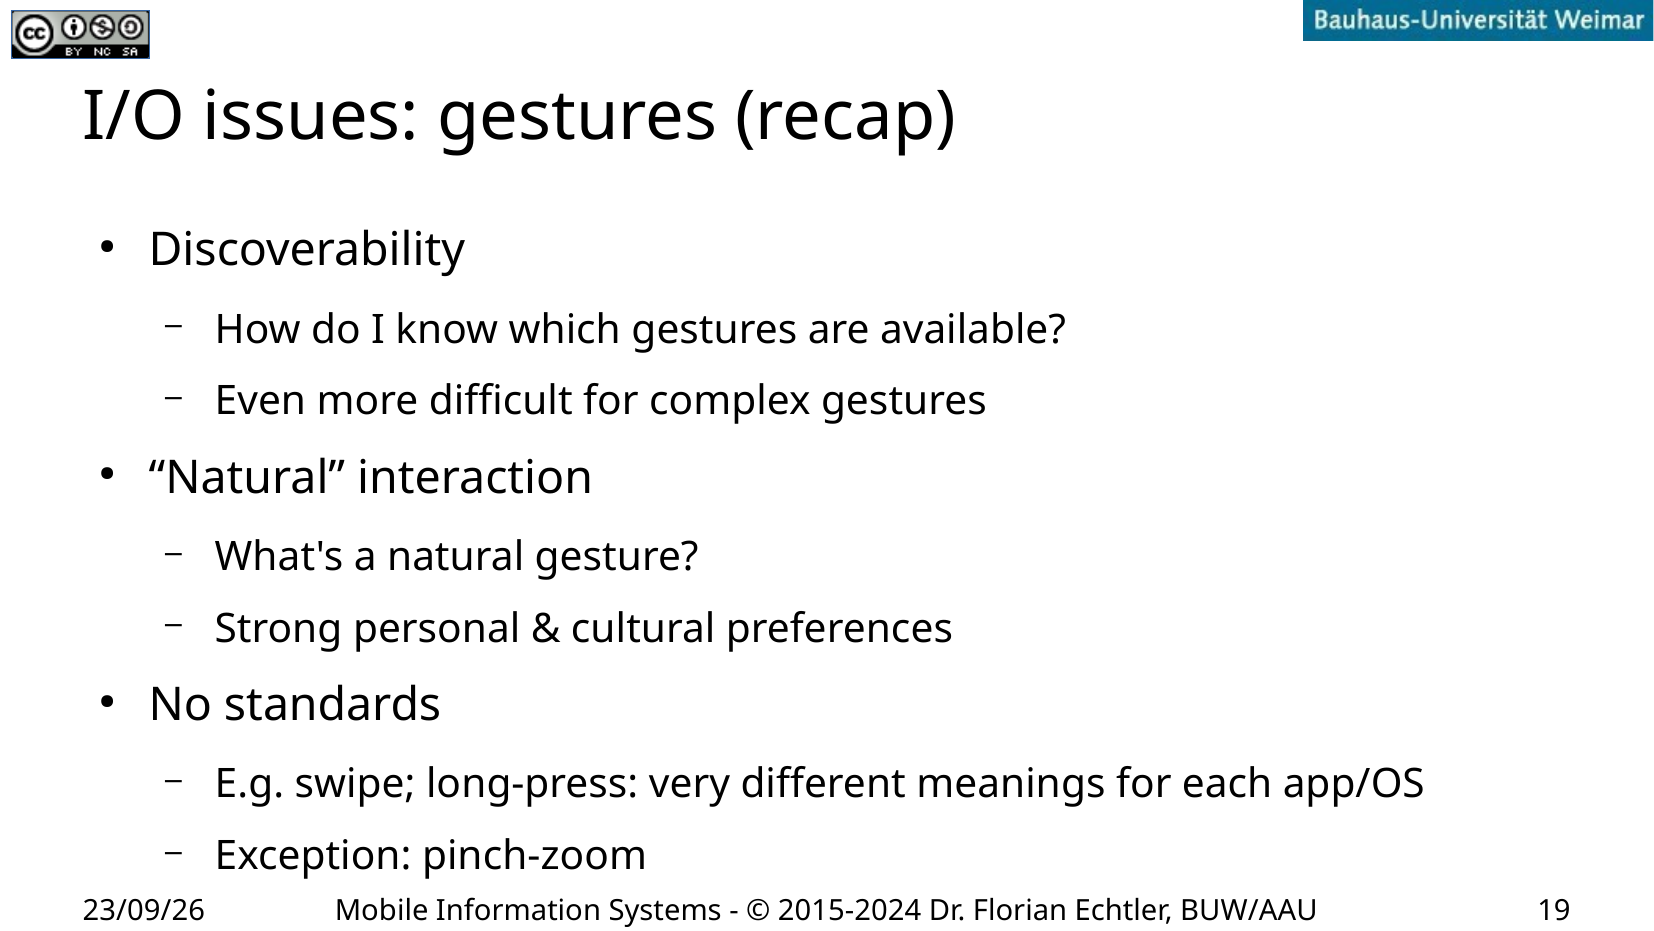

# I/O issues: gestures (recap)
Discoverability
How do I know which gestures are available?
Even more difficult for complex gestures
“Natural” interaction
What's a natural gesture?
Strong personal & cultural preferences
No standards
E.g. swipe; long-press: very different meanings for each app/OS
Exception: pinch-zoom
Mobile Information Systems - © 2015-2024 Dr. Florian Echtler, BUW/AAU
19